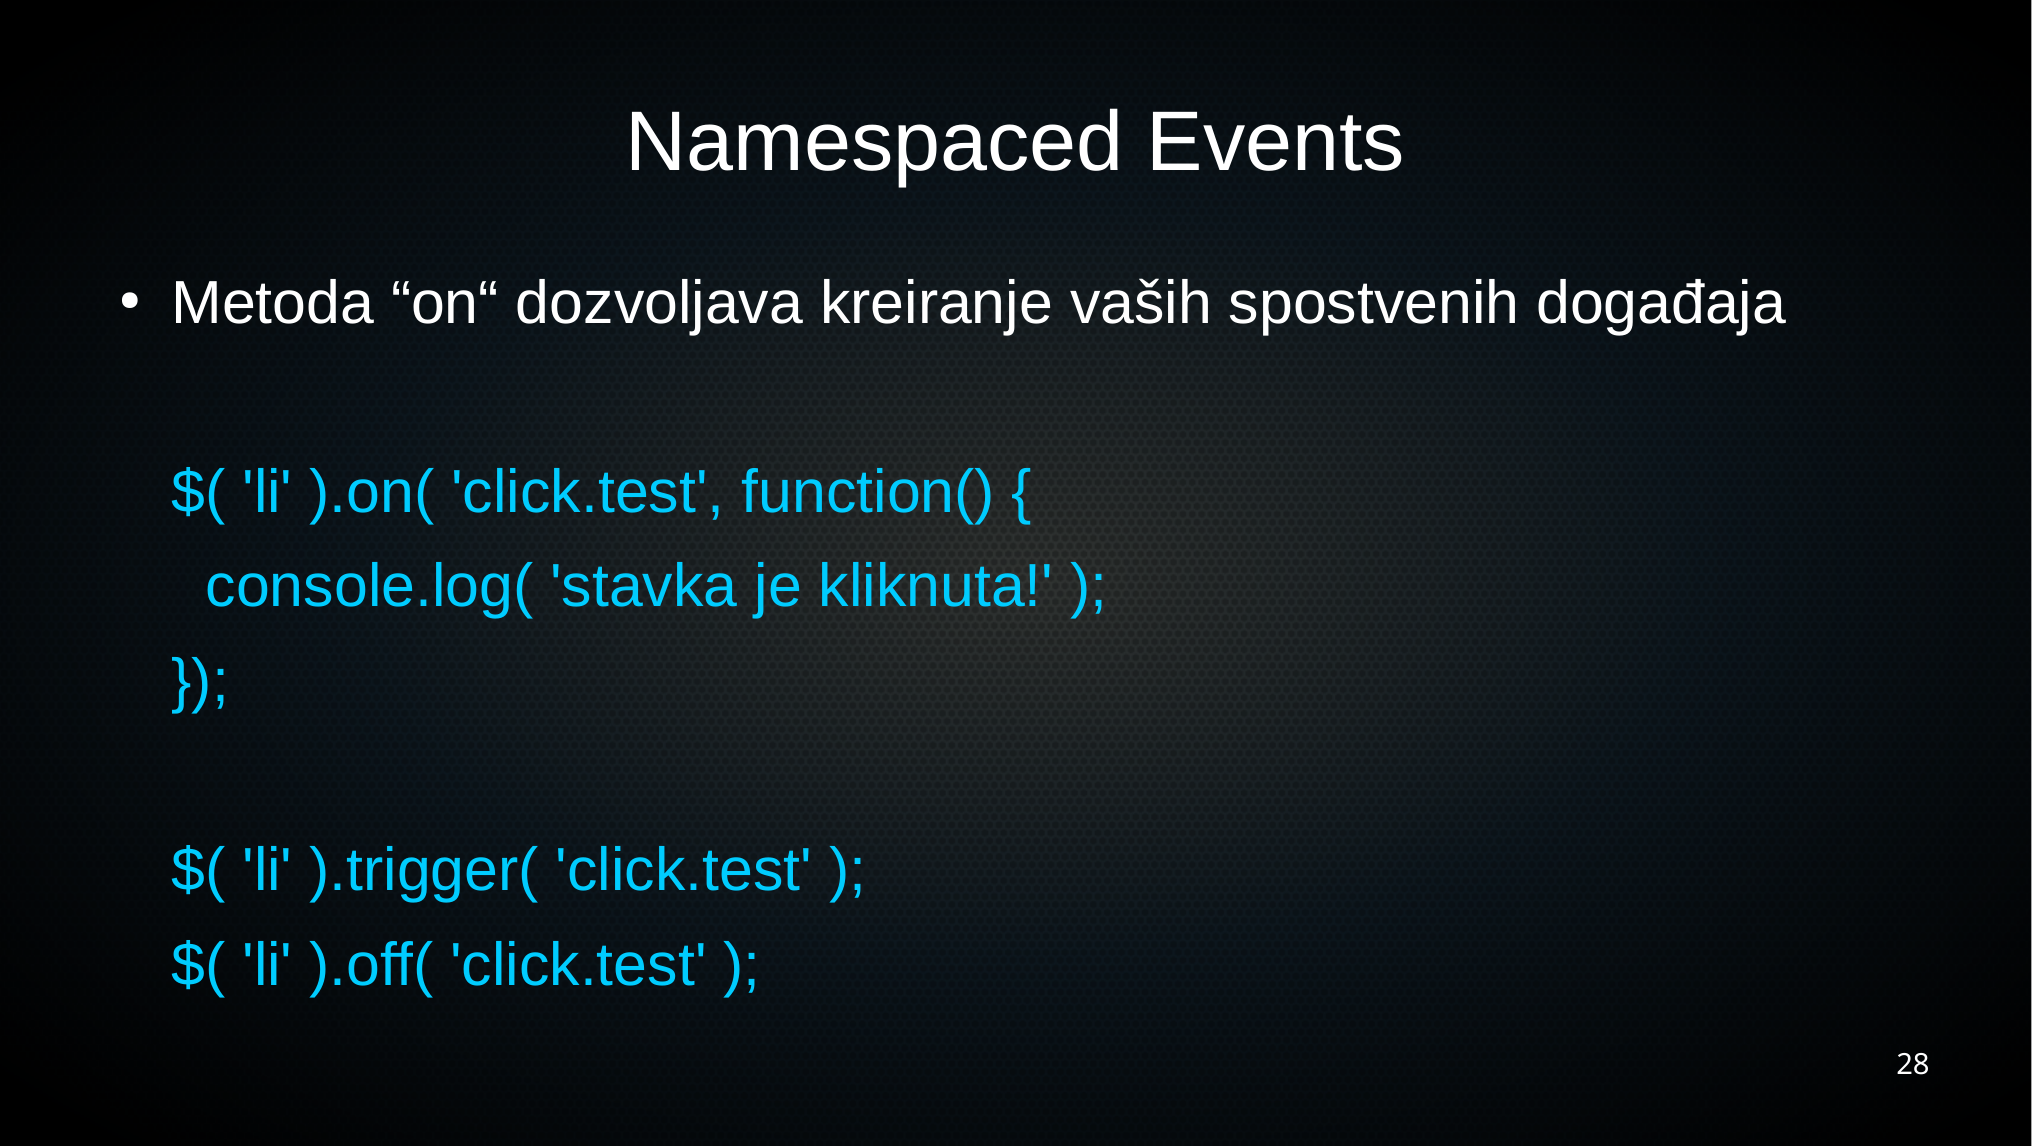

# Namespaced Events
Metoda “on“ dozvoljava kreiranje vaših spostvenih događaja
$( 'li' ).on( 'click.test', function() {
 console.log( 'stavka je kliknuta!' );
});
$( 'li' ).trigger( 'click.test' );
$( 'li' ).off( 'click.test' );
28